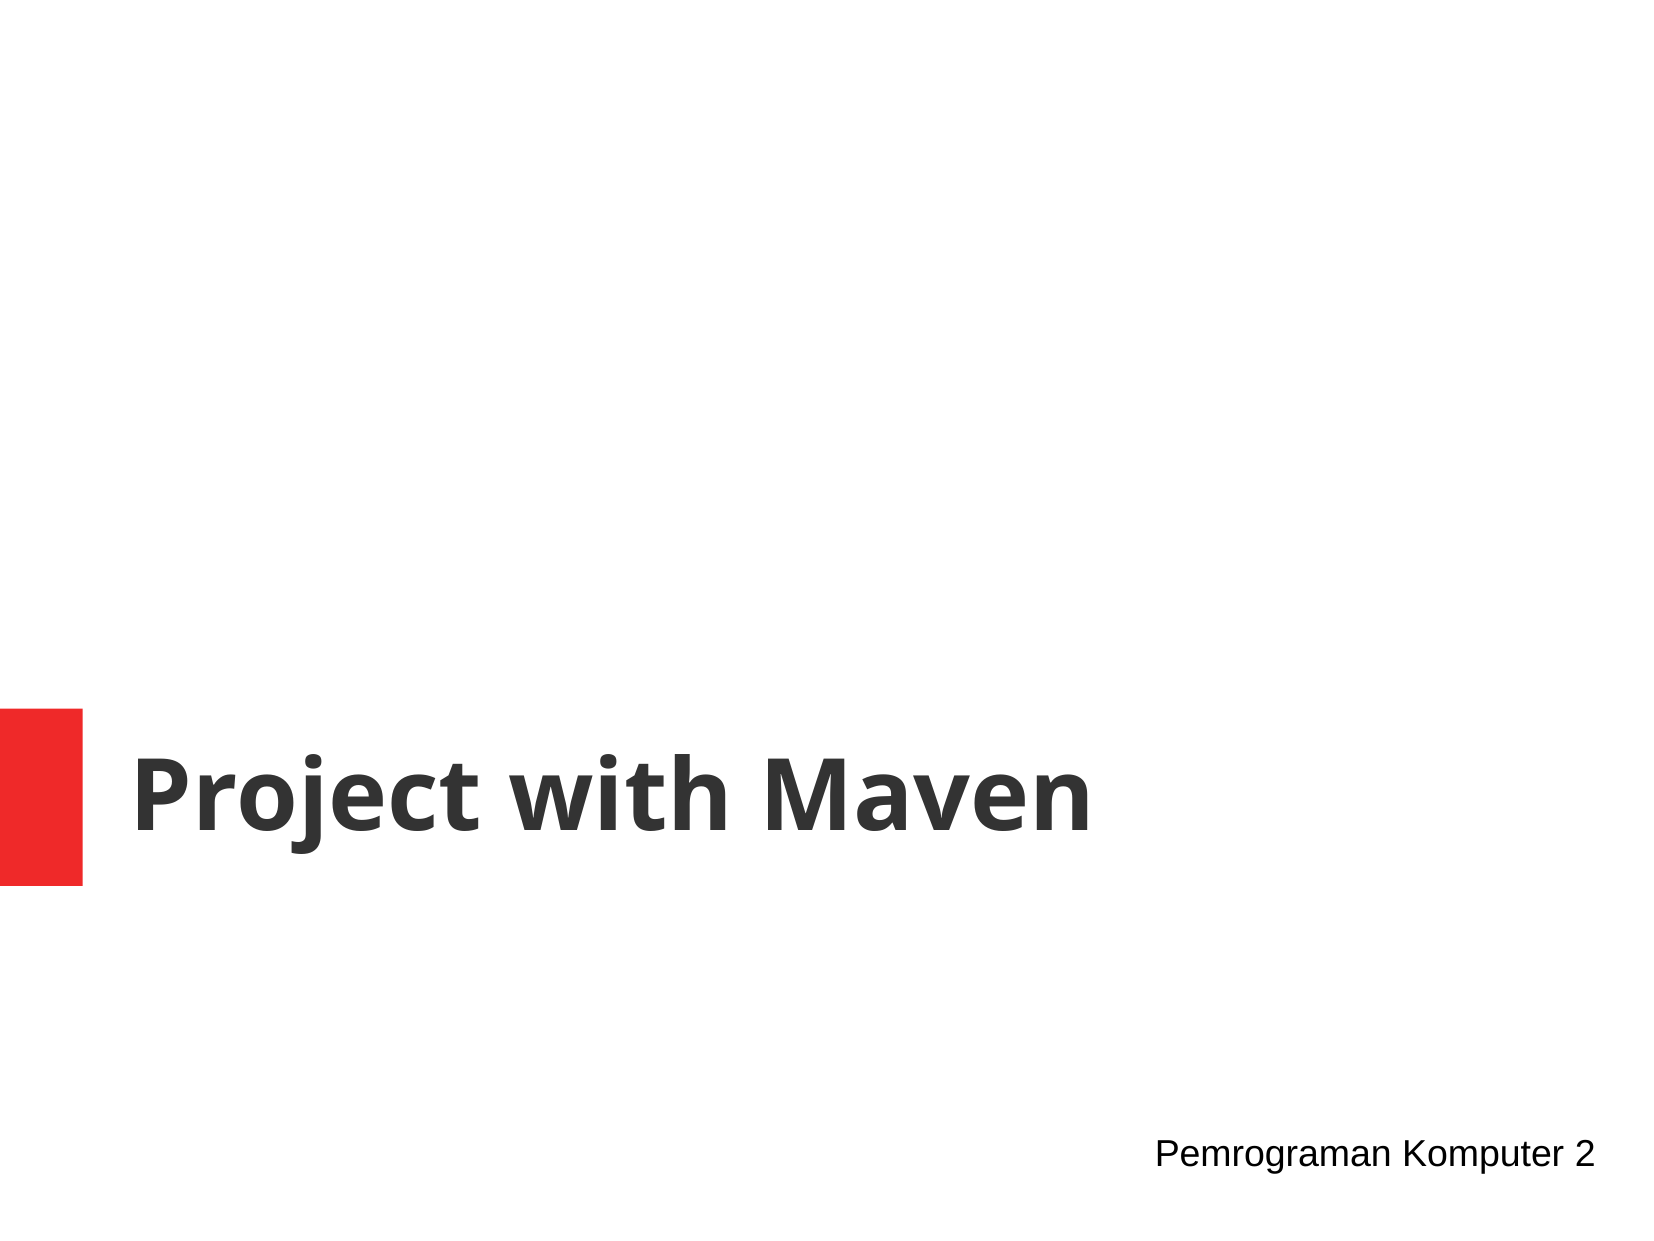

# Project with Maven
Pemrograman Komputer 2